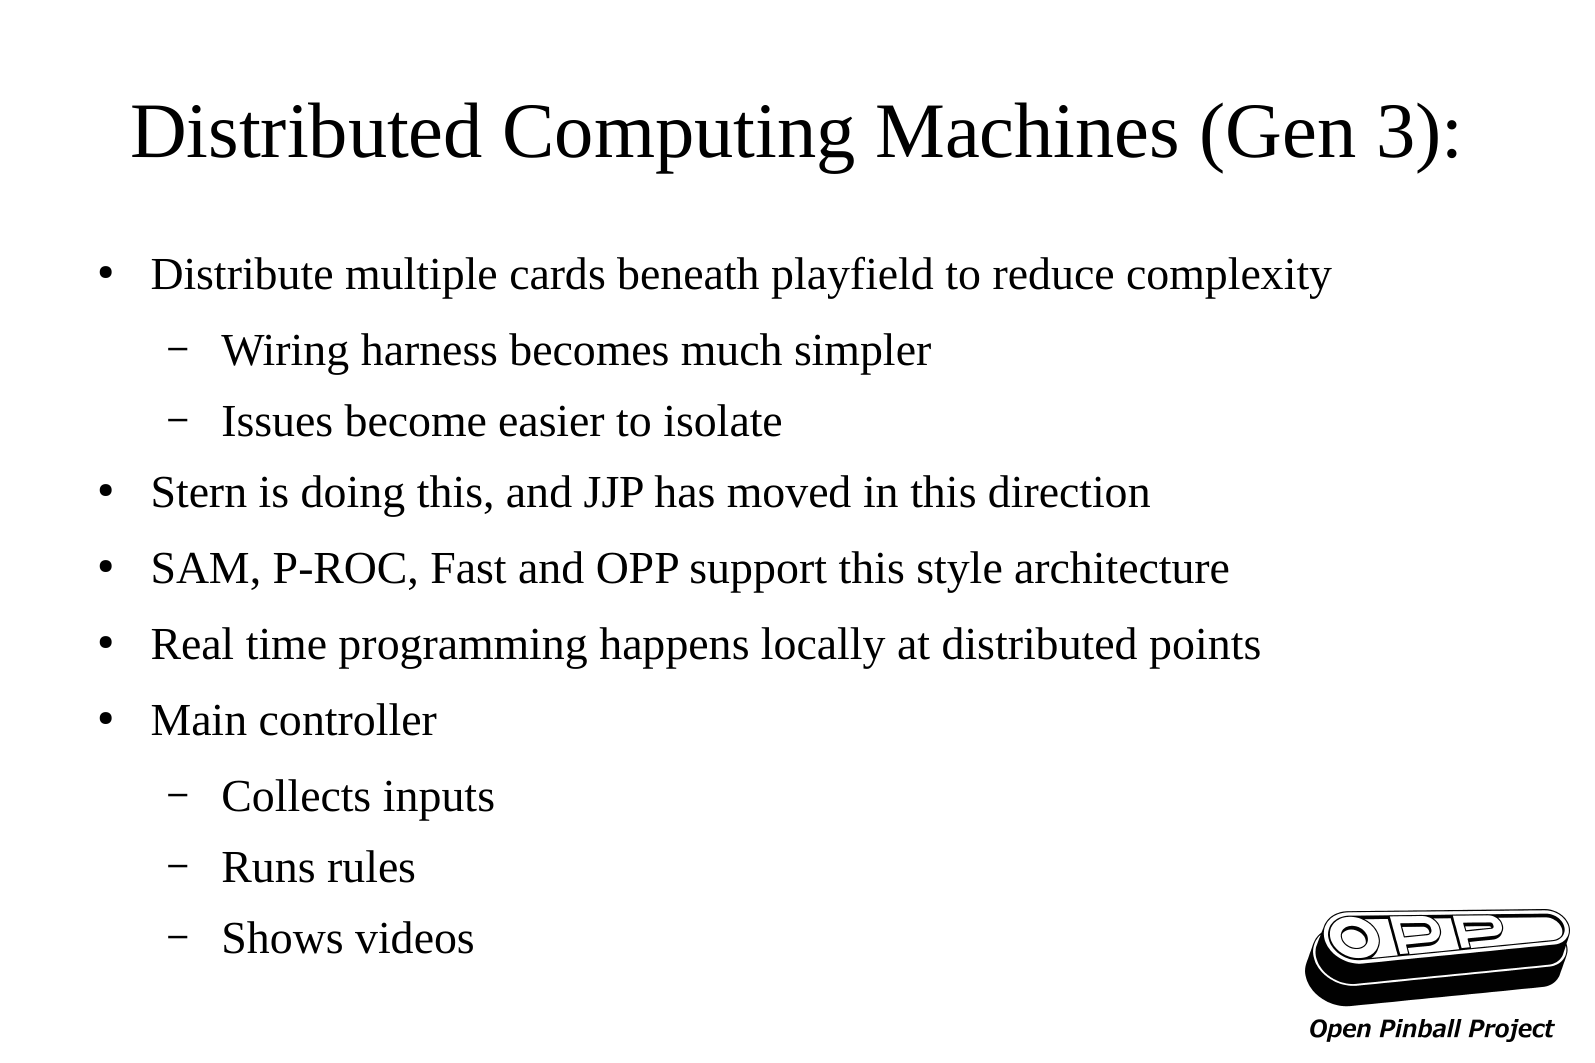

# Distributed Computing Machines (Gen 3):
Distribute multiple cards beneath playfield to reduce complexity
Wiring harness becomes much simpler
Issues become easier to isolate
Stern is doing this, and JJP has moved in this direction
SAM, P-ROC, Fast and OPP support this style architecture
Real time programming happens locally at distributed points
Main controller
Collects inputs
Runs rules
Shows videos